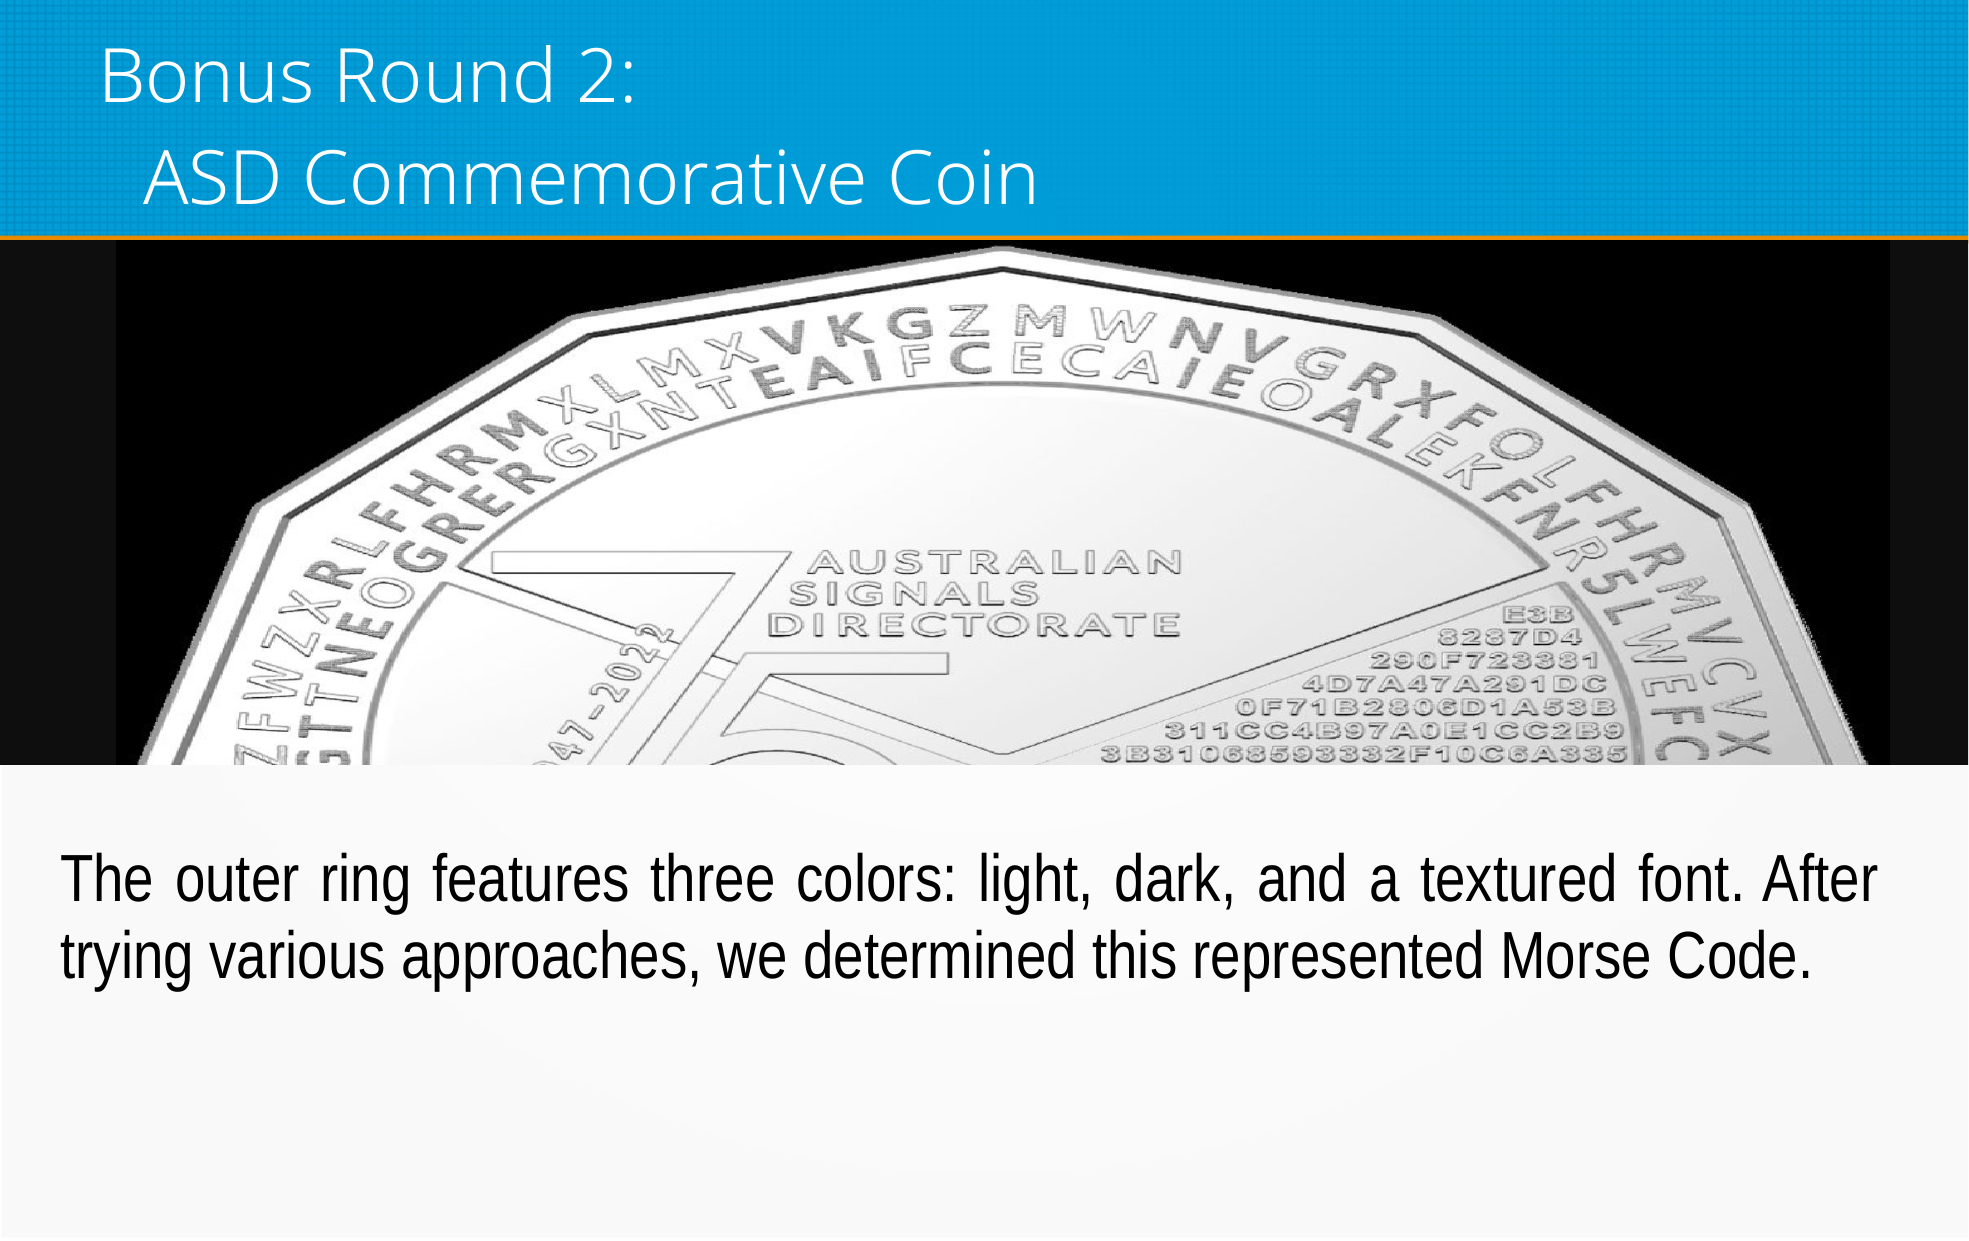

# Bonus Round 2: ASD Commemorative Coin
The outer ring features three colors: light, dark, and a textured font. After trying various approaches, we determined this represented Morse Code.